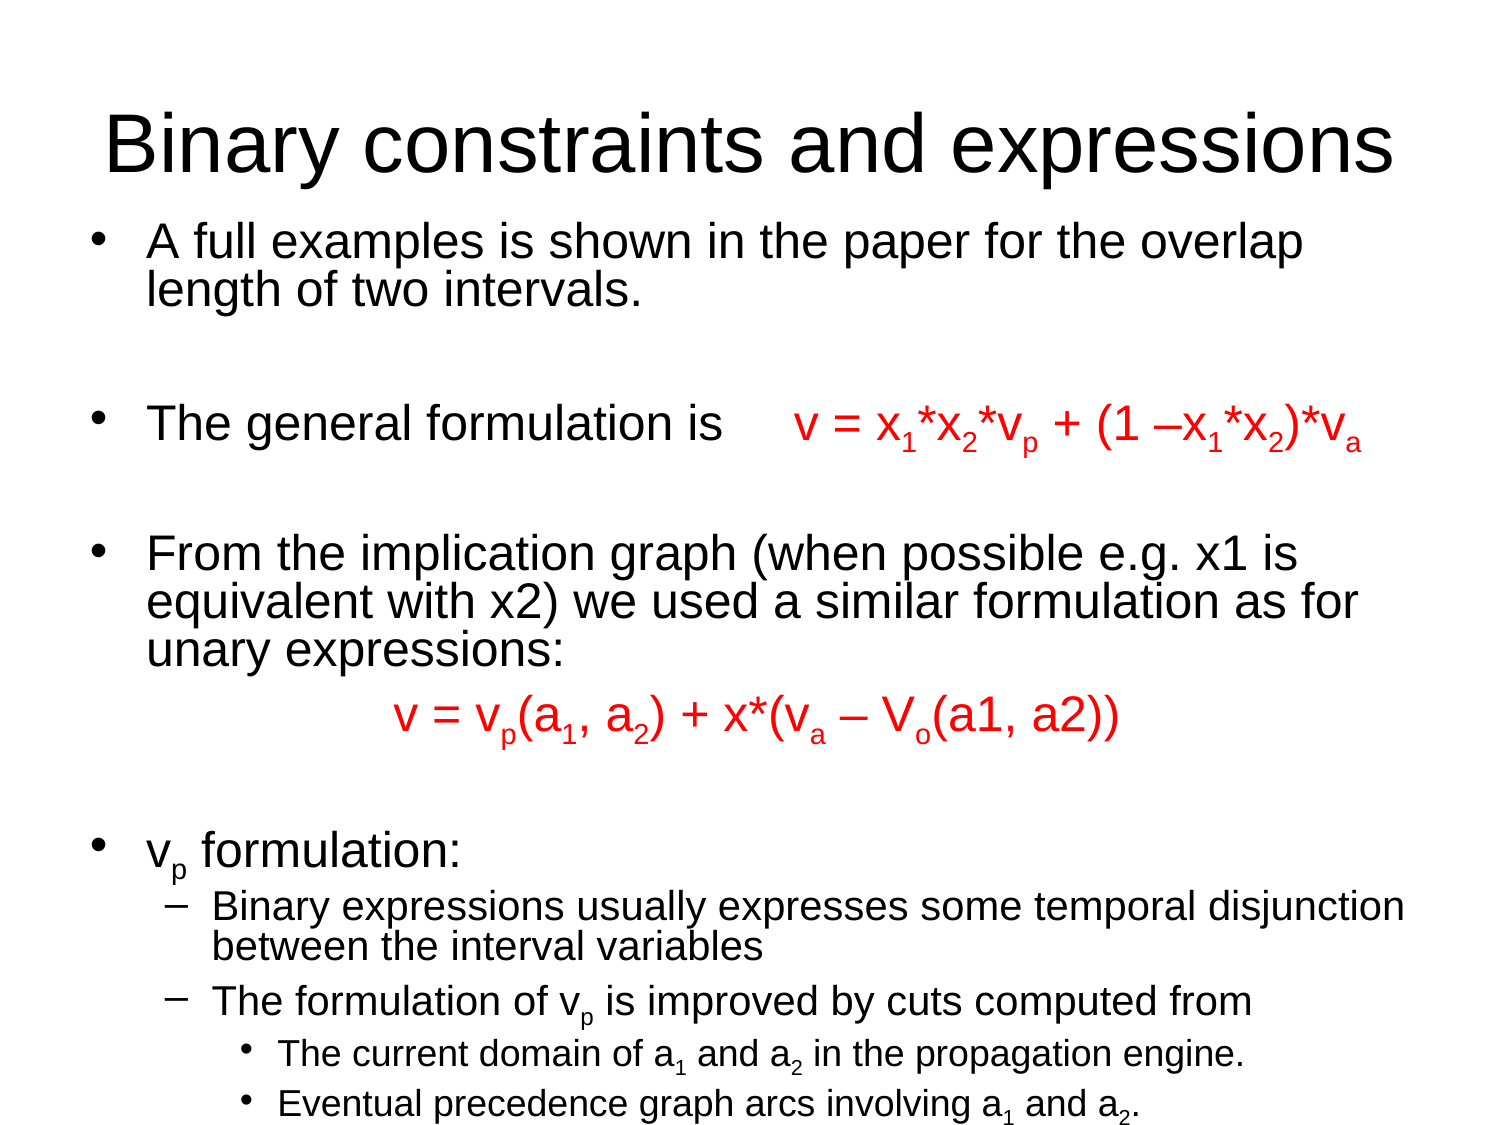

# Binary constraints and expressions
A full examples is shown in the paper for the overlap length of two intervals.
The general formulation is v = x1*x2*vp + (1 –x1*x2)*va
From the implication graph (when possible e.g. x1 is equivalent with x2) we used a similar formulation as for unary expressions:
 v = vp(a1, a2) + x*(va – Vo(a1, a2))
vp formulation:
Binary expressions usually expresses some temporal disjunction between the interval variables
The formulation of vp is improved by cuts computed from
The current domain of a1 and a2 in the propagation engine.
Eventual precedence graph arcs involving a1 and a2.